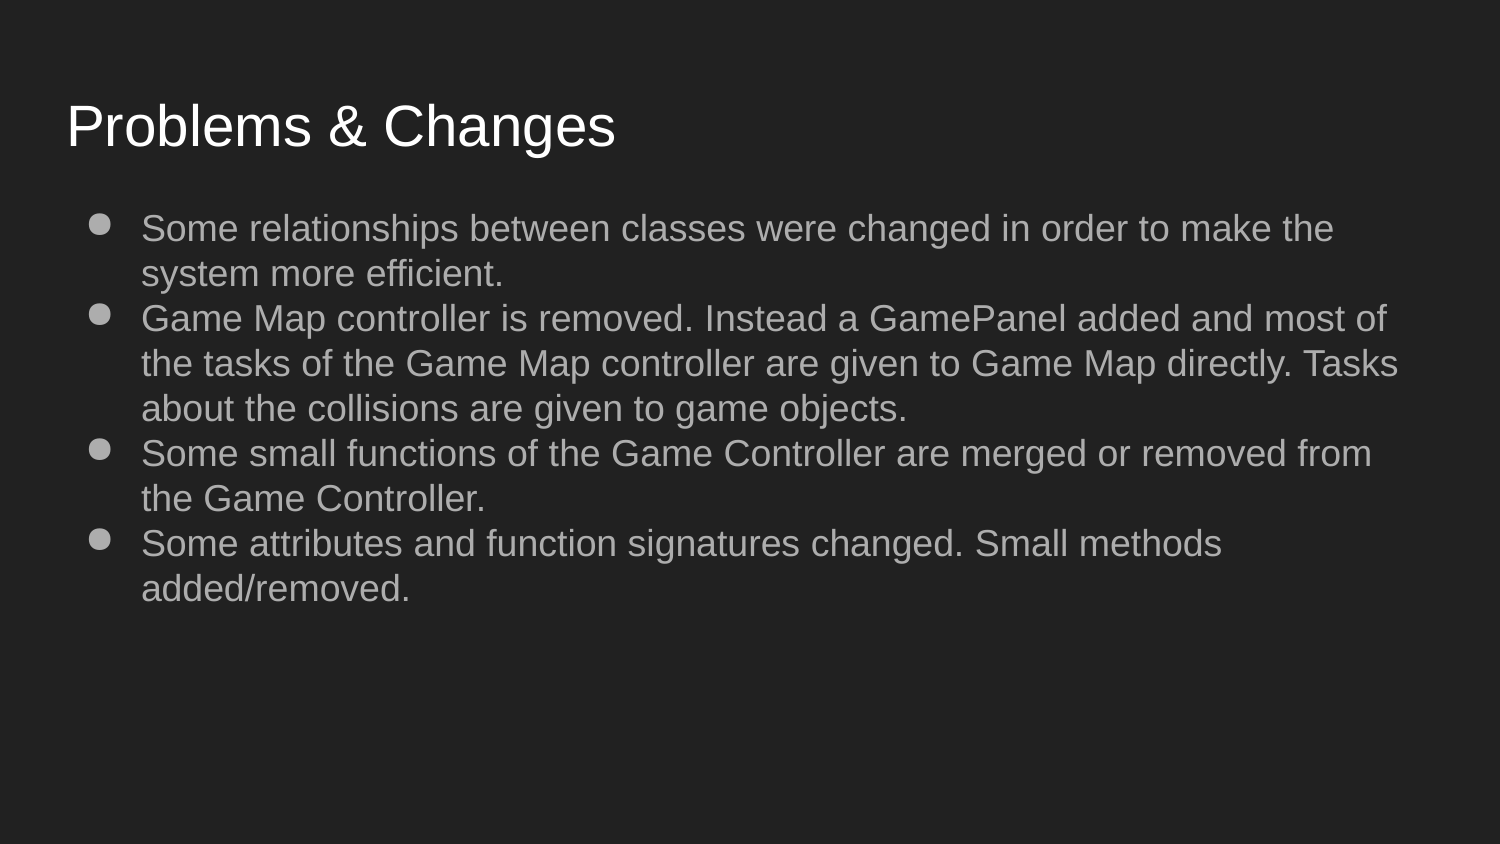

# Problems & Changes
Some relationships between classes were changed in order to make the system more efficient.
Game Map controller is removed. Instead a GamePanel added and most of the tasks of the Game Map controller are given to Game Map directly. Tasks about the collisions are given to game objects.
Some small functions of the Game Controller are merged or removed from the Game Controller.
Some attributes and function signatures changed. Small methods added/removed.